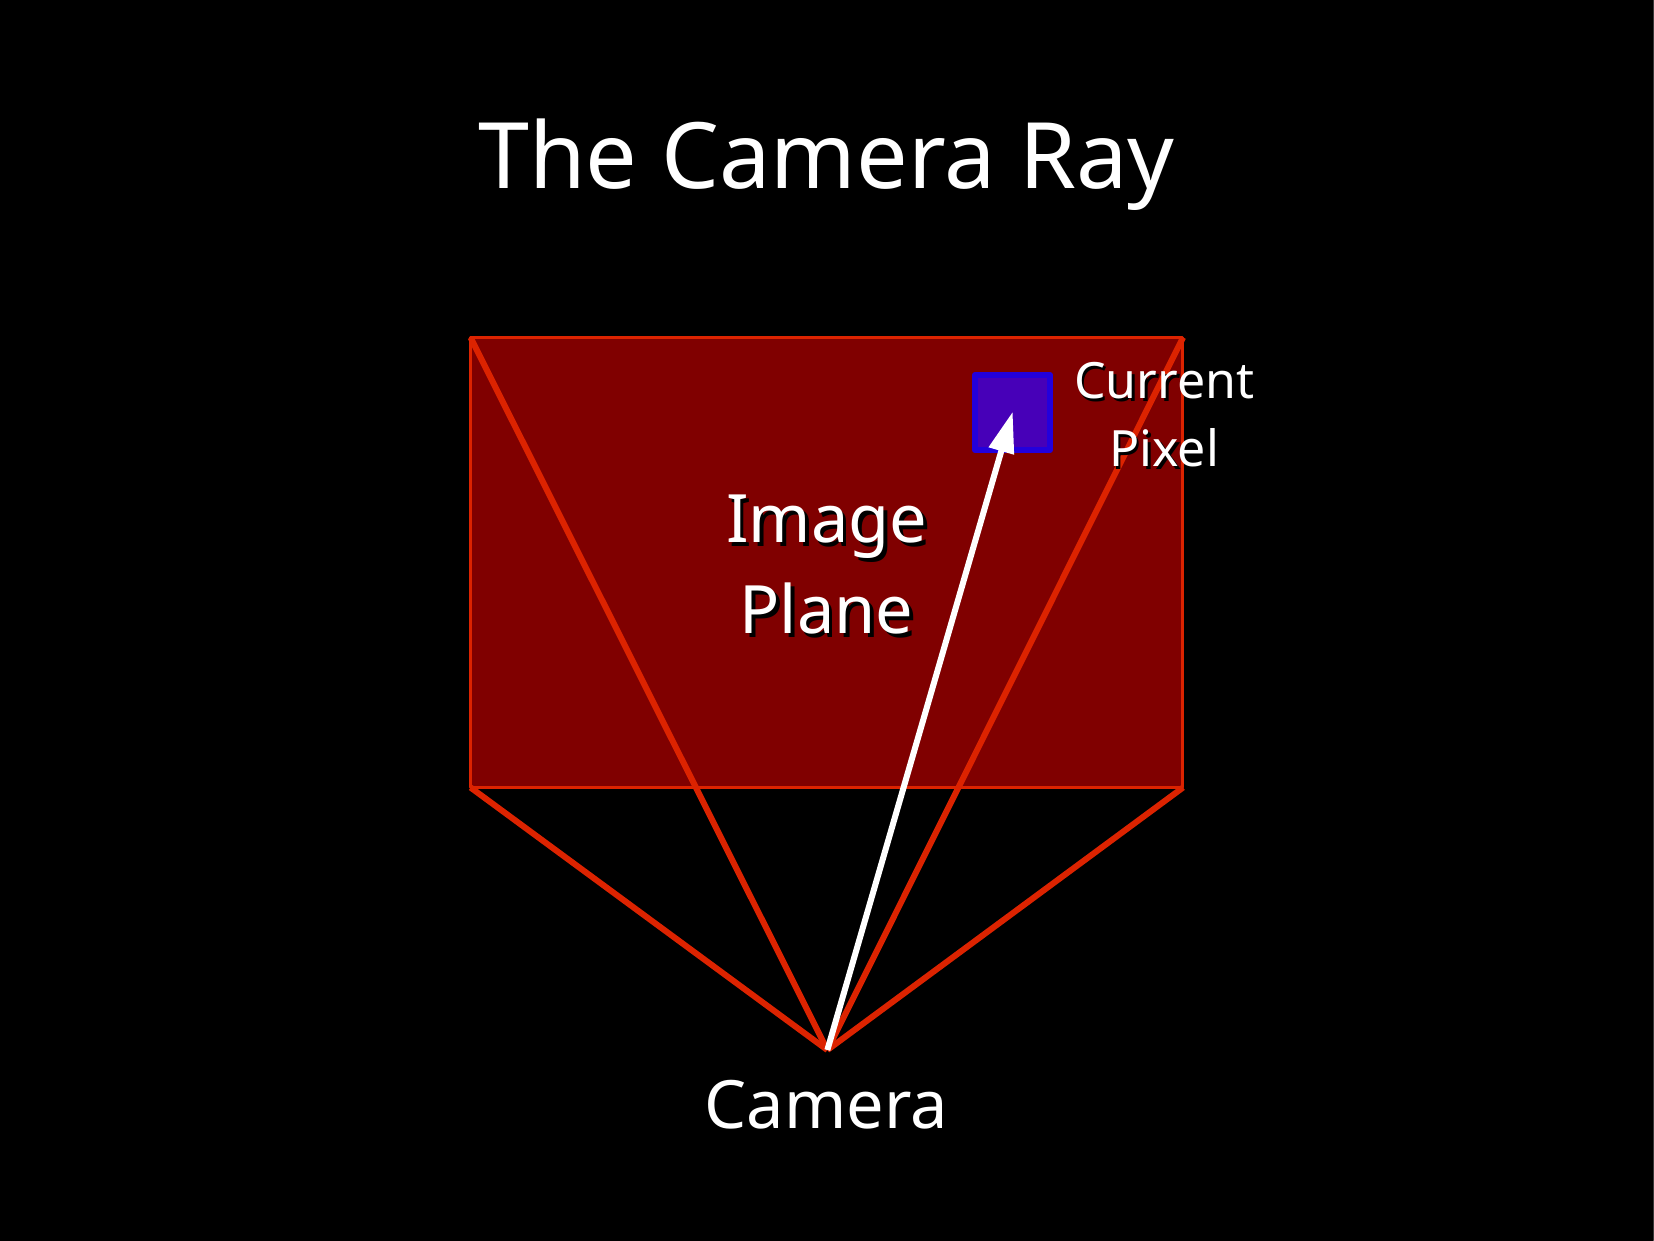

# The Camera Ray
Image
Plane
Current
Pixel
Camera